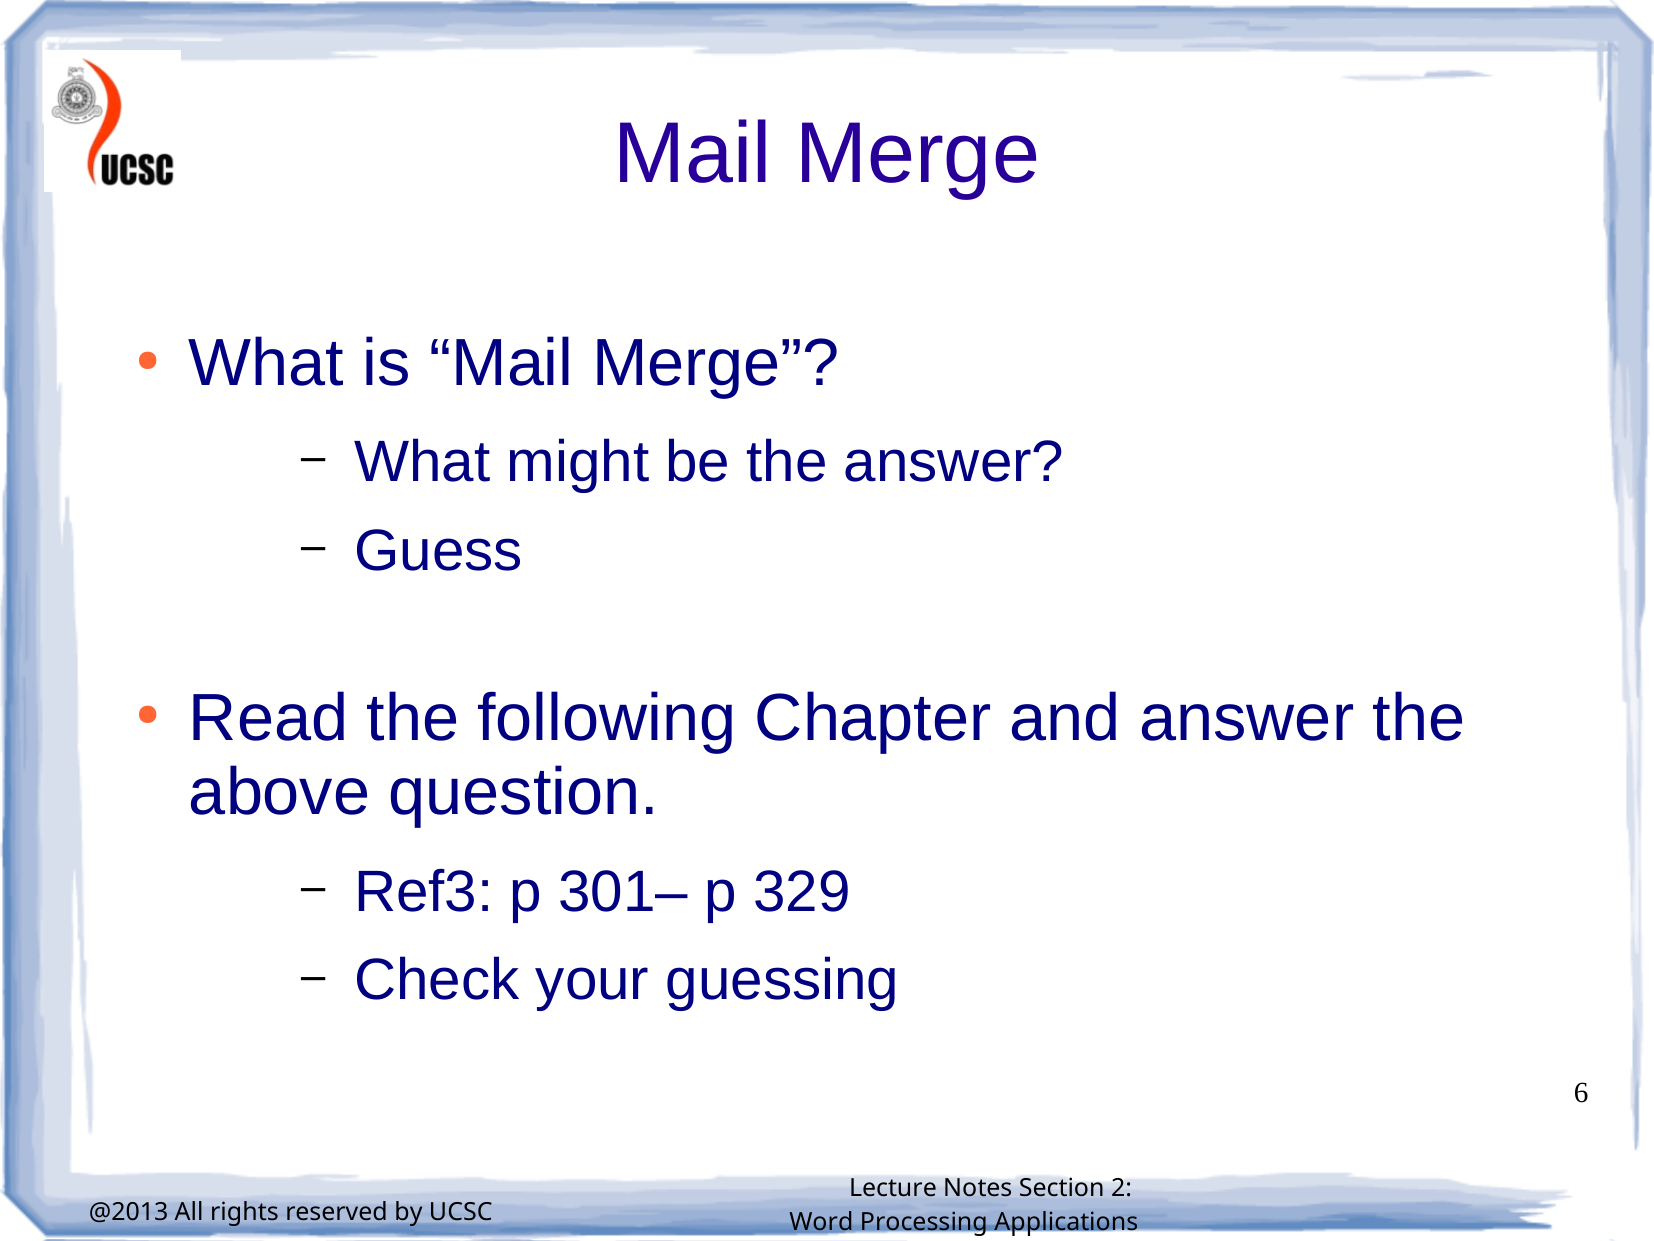

# Mail Merge
What is “Mail Merge”?
What might be the answer?
Guess
Read the following Chapter and answer the above question.
Ref3: p 301– p 329
Check your guessing
6